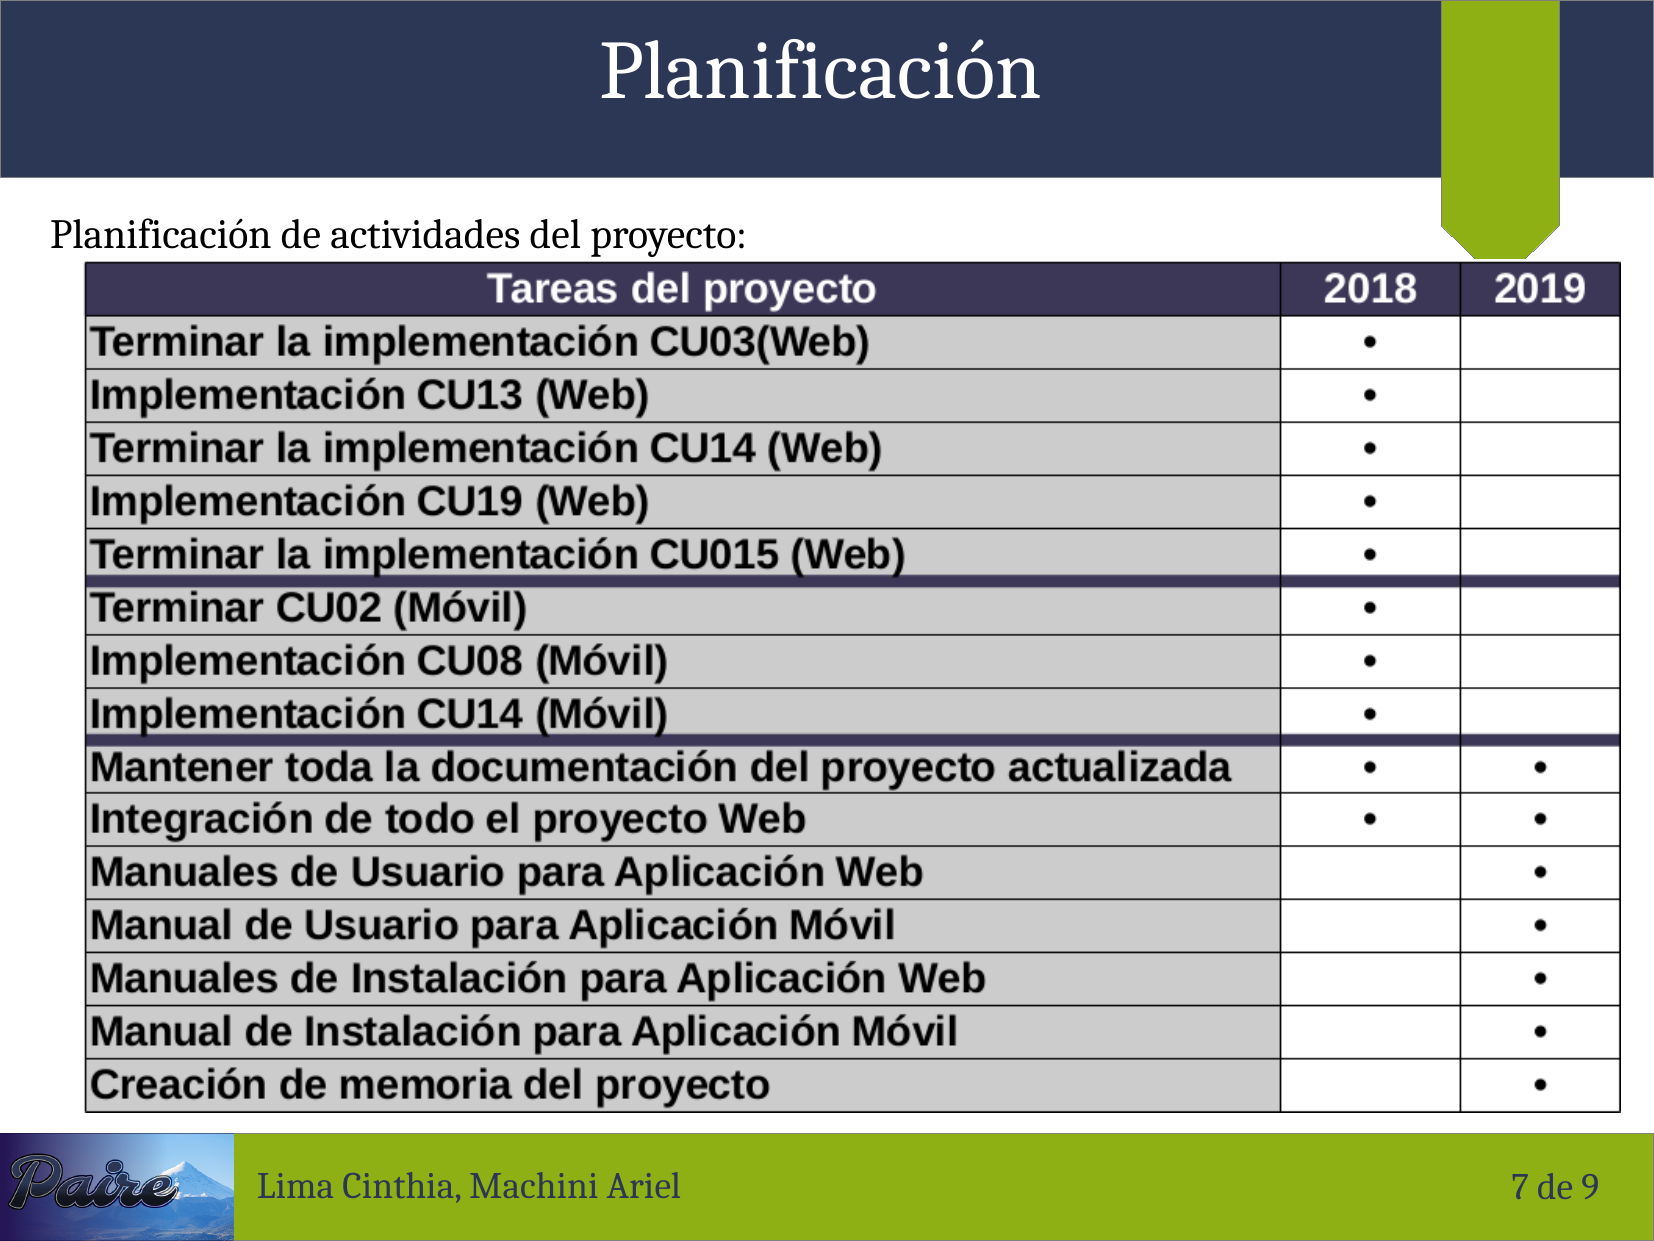

Planificación
Planificación de actividades del proyecto:
Lima Cinthia, Machini Ariel
 de 9